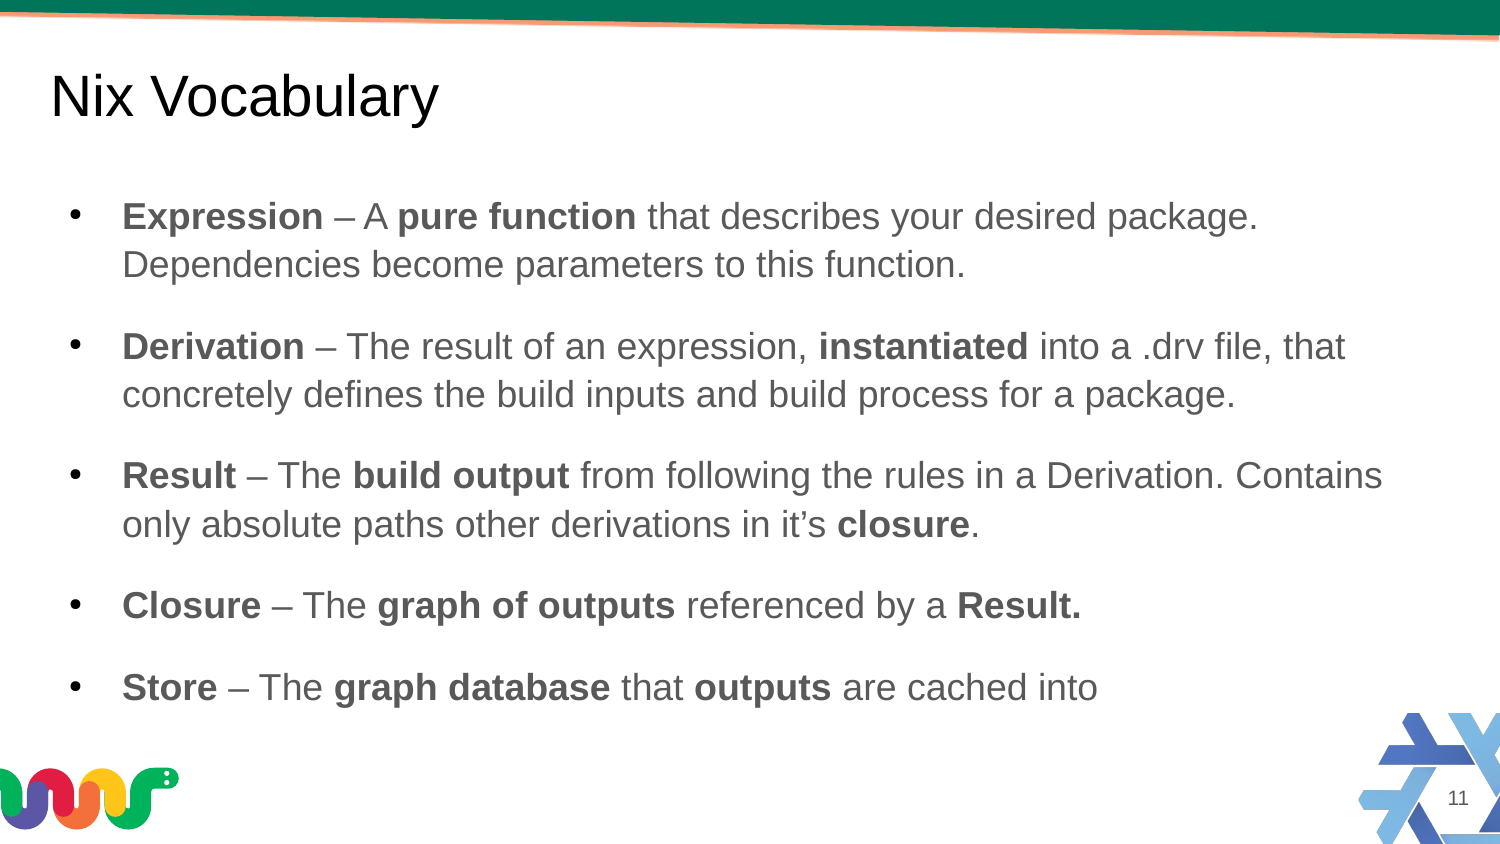

Nix Vocabulary
# Expression – A pure function that describes your desired package. Dependencies become parameters to this function.
Derivation – The result of an expression, instantiated into a .drv file, that concretely defines the build inputs and build process for a package.
Result – The build output from following the rules in a Derivation. Contains only absolute paths other derivations in it’s closure.
Closure – The graph of outputs referenced by a Result.
Store – The graph database that outputs are cached into
11